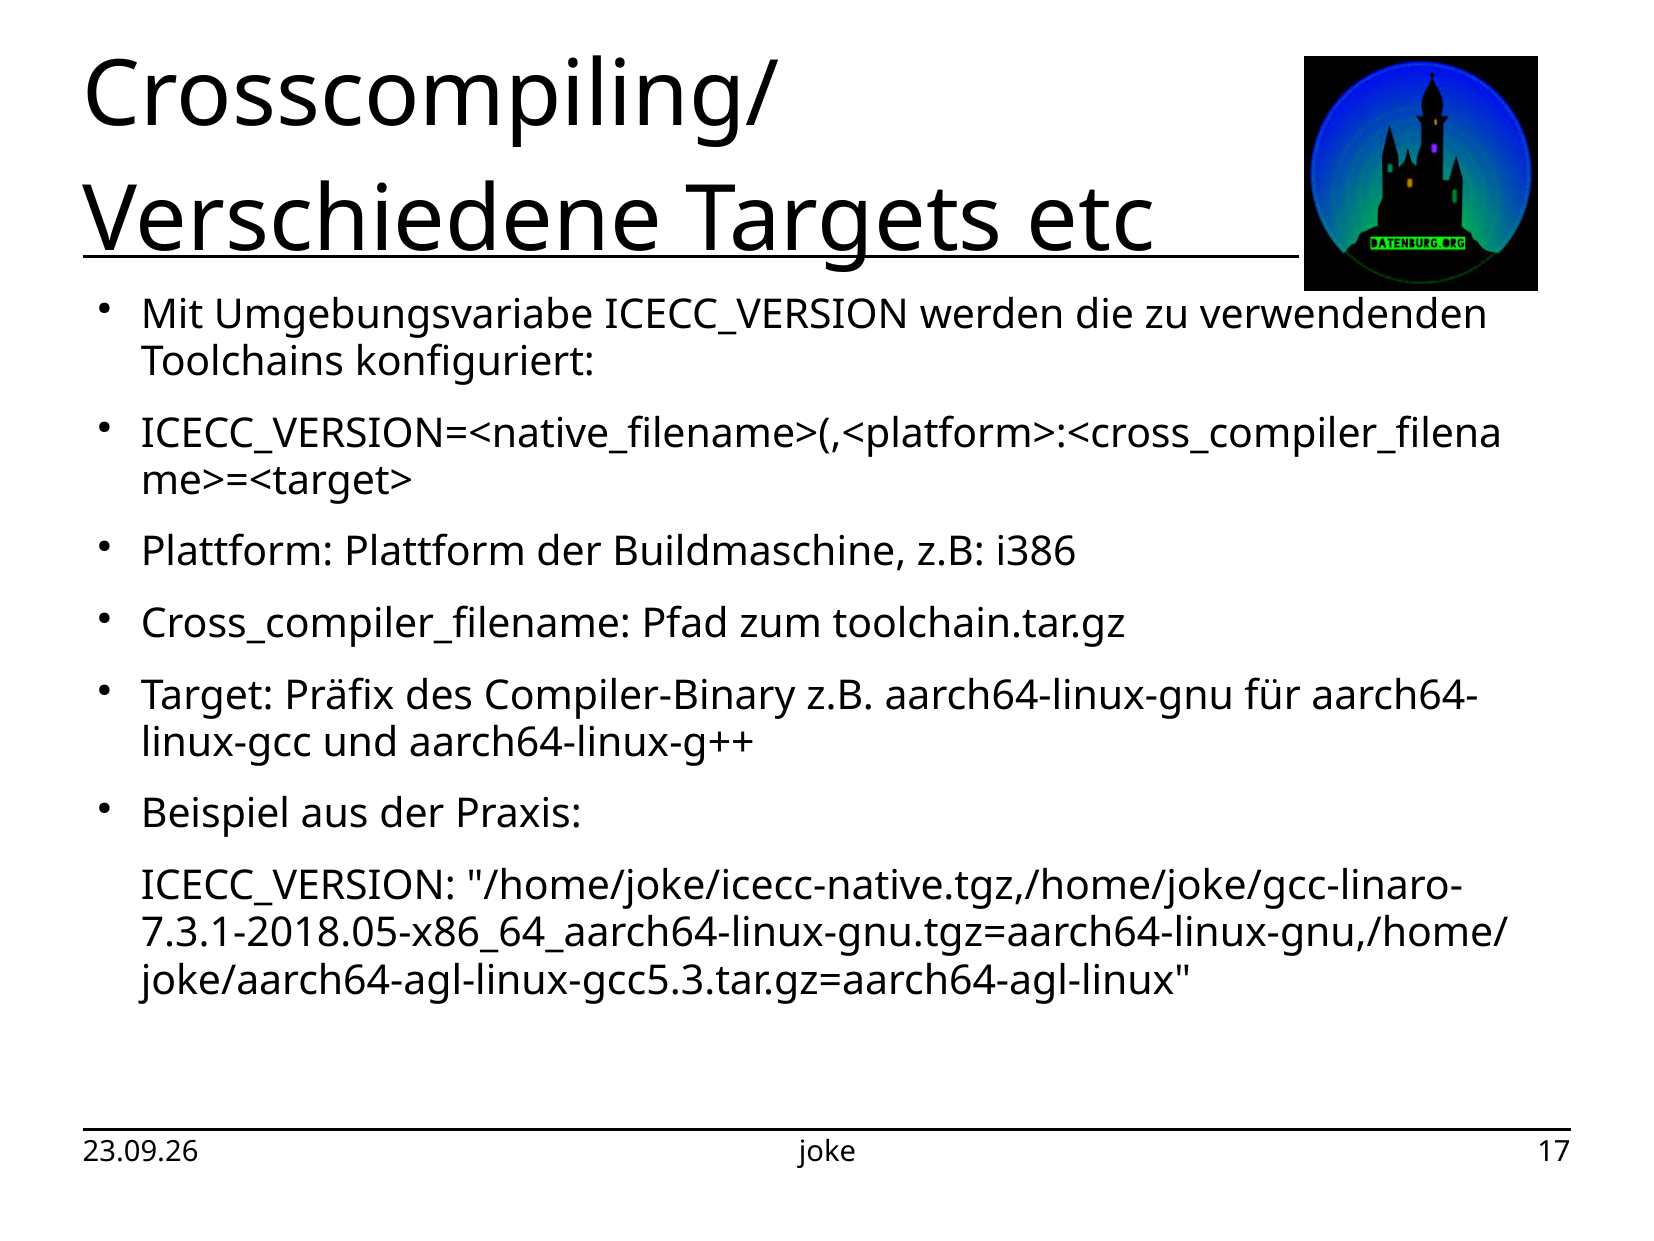

# Crosscompiling/Verschiedene Targets etc
Mit Umgebungsvariabe ICECC_VERSION werden die zu verwendenden Toolchains konfiguriert:
ICECC_VERSION=<native_filename>(,<platform>:<cross_compiler_filename>=<target>
Plattform: Plattform der Buildmaschine, z.B: i386
Cross_compiler_filename: Pfad zum toolchain.tar.gz
Target: Präfix des Compiler-Binary z.B. aarch64-linux-gnu für aarch64-linux-gcc und aarch64-linux-g++
Beispiel aus der Praxis:
ICECC_VERSION: "/home/joke/icecc-native.tgz,/home/joke/gcc-linaro-7.3.1-2018.05-x86_64_aarch64-linux-gnu.tgz=aarch64-linux-gnu,/home/joke/aarch64-agl-linux-gcc5.3.tar.gz=aarch64-agl-linux"
Chrissi^
17